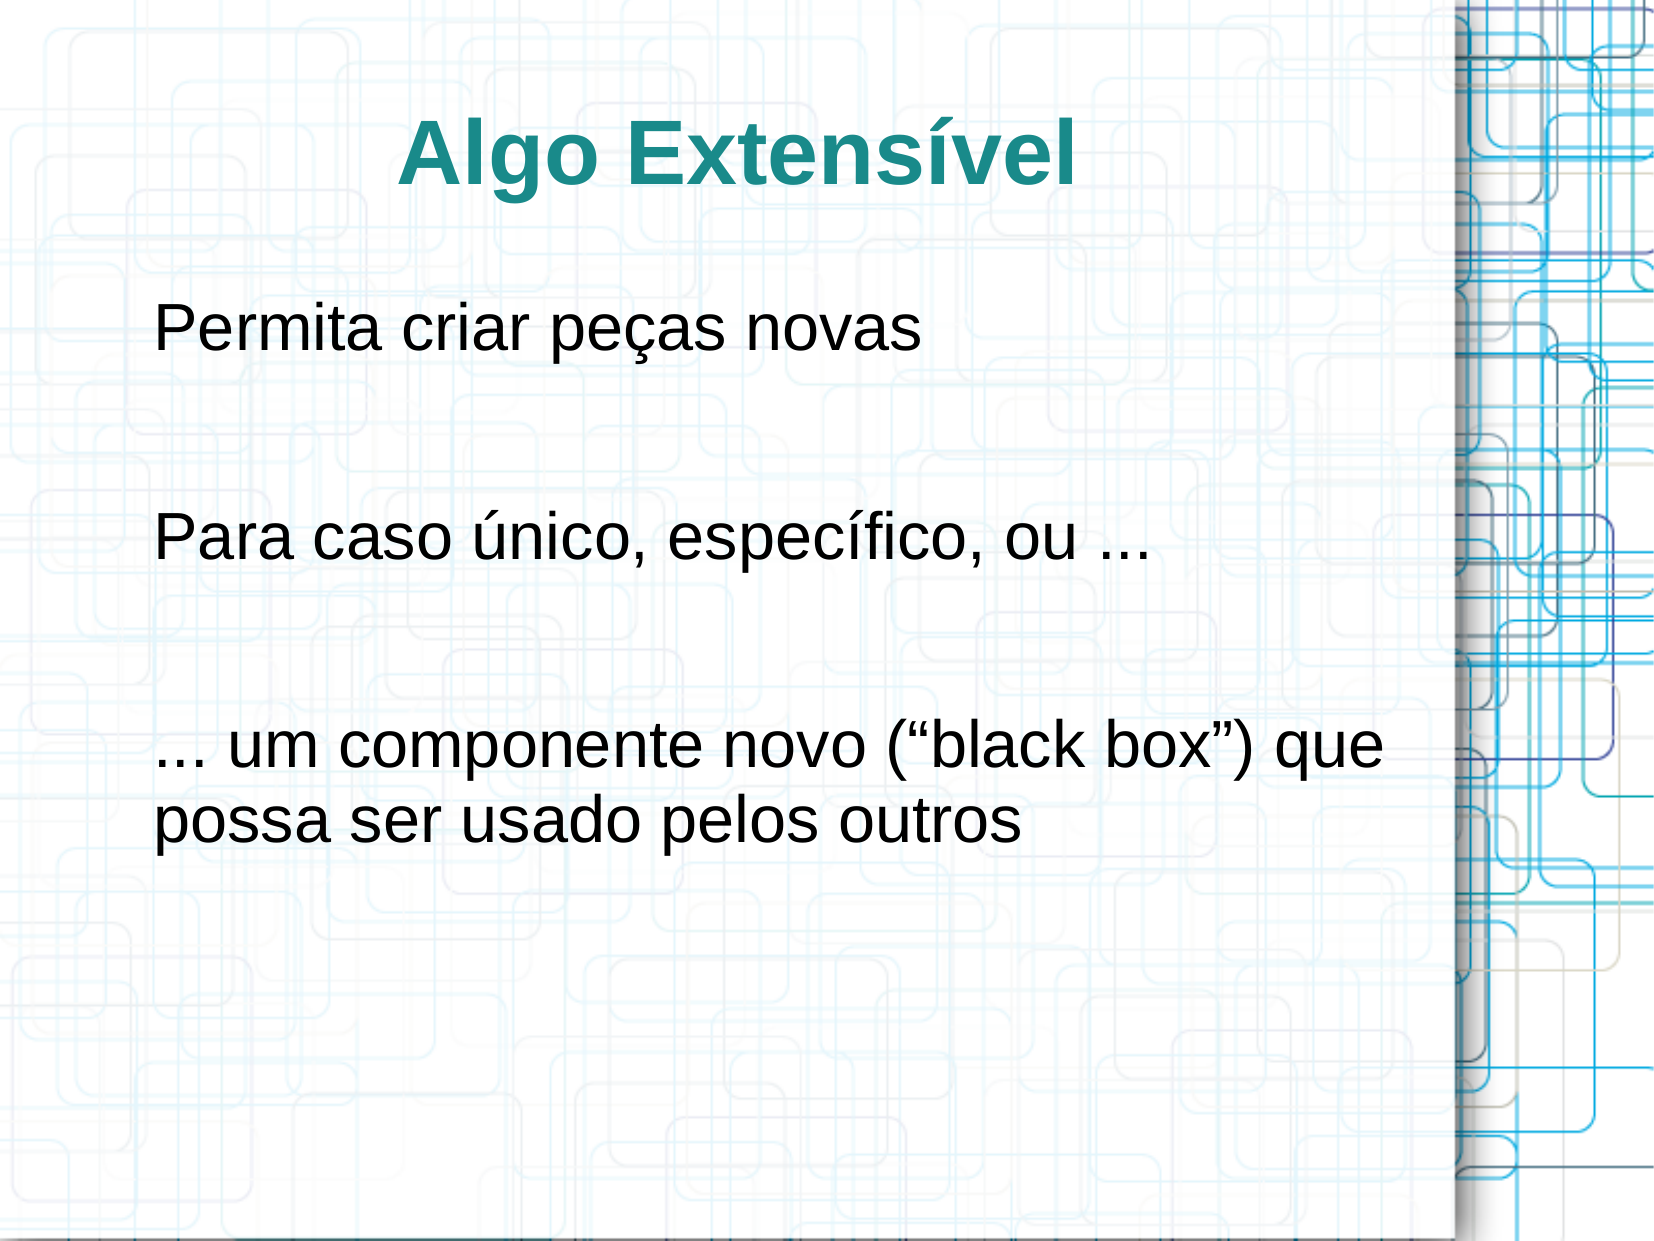

# Algo Extensível
Permita criar peças novas
Para caso único, específico, ou ...
... um componente novo (“black box”) que possa ser usado pelos outros